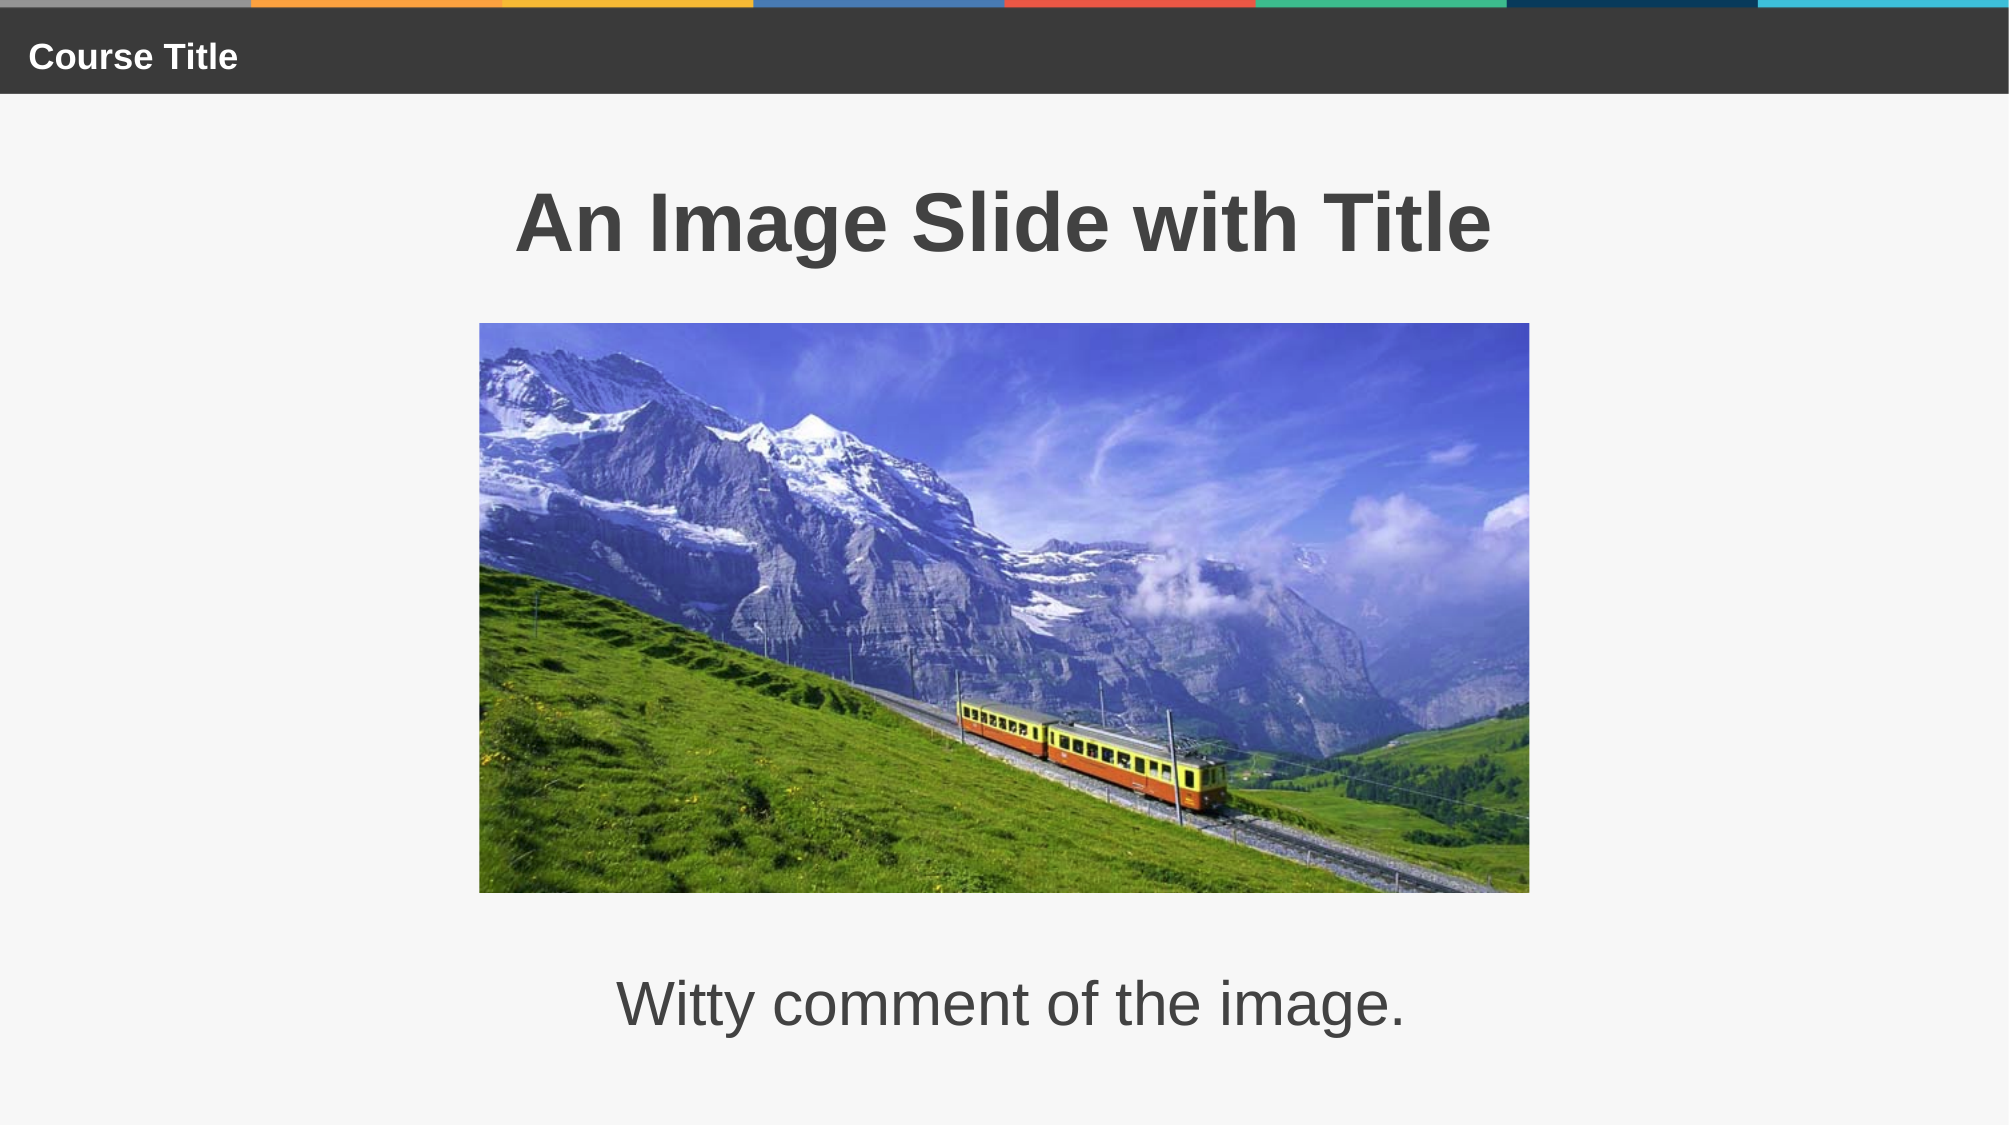

Course Title
An Image Slide with Title
Witty comment of the image.